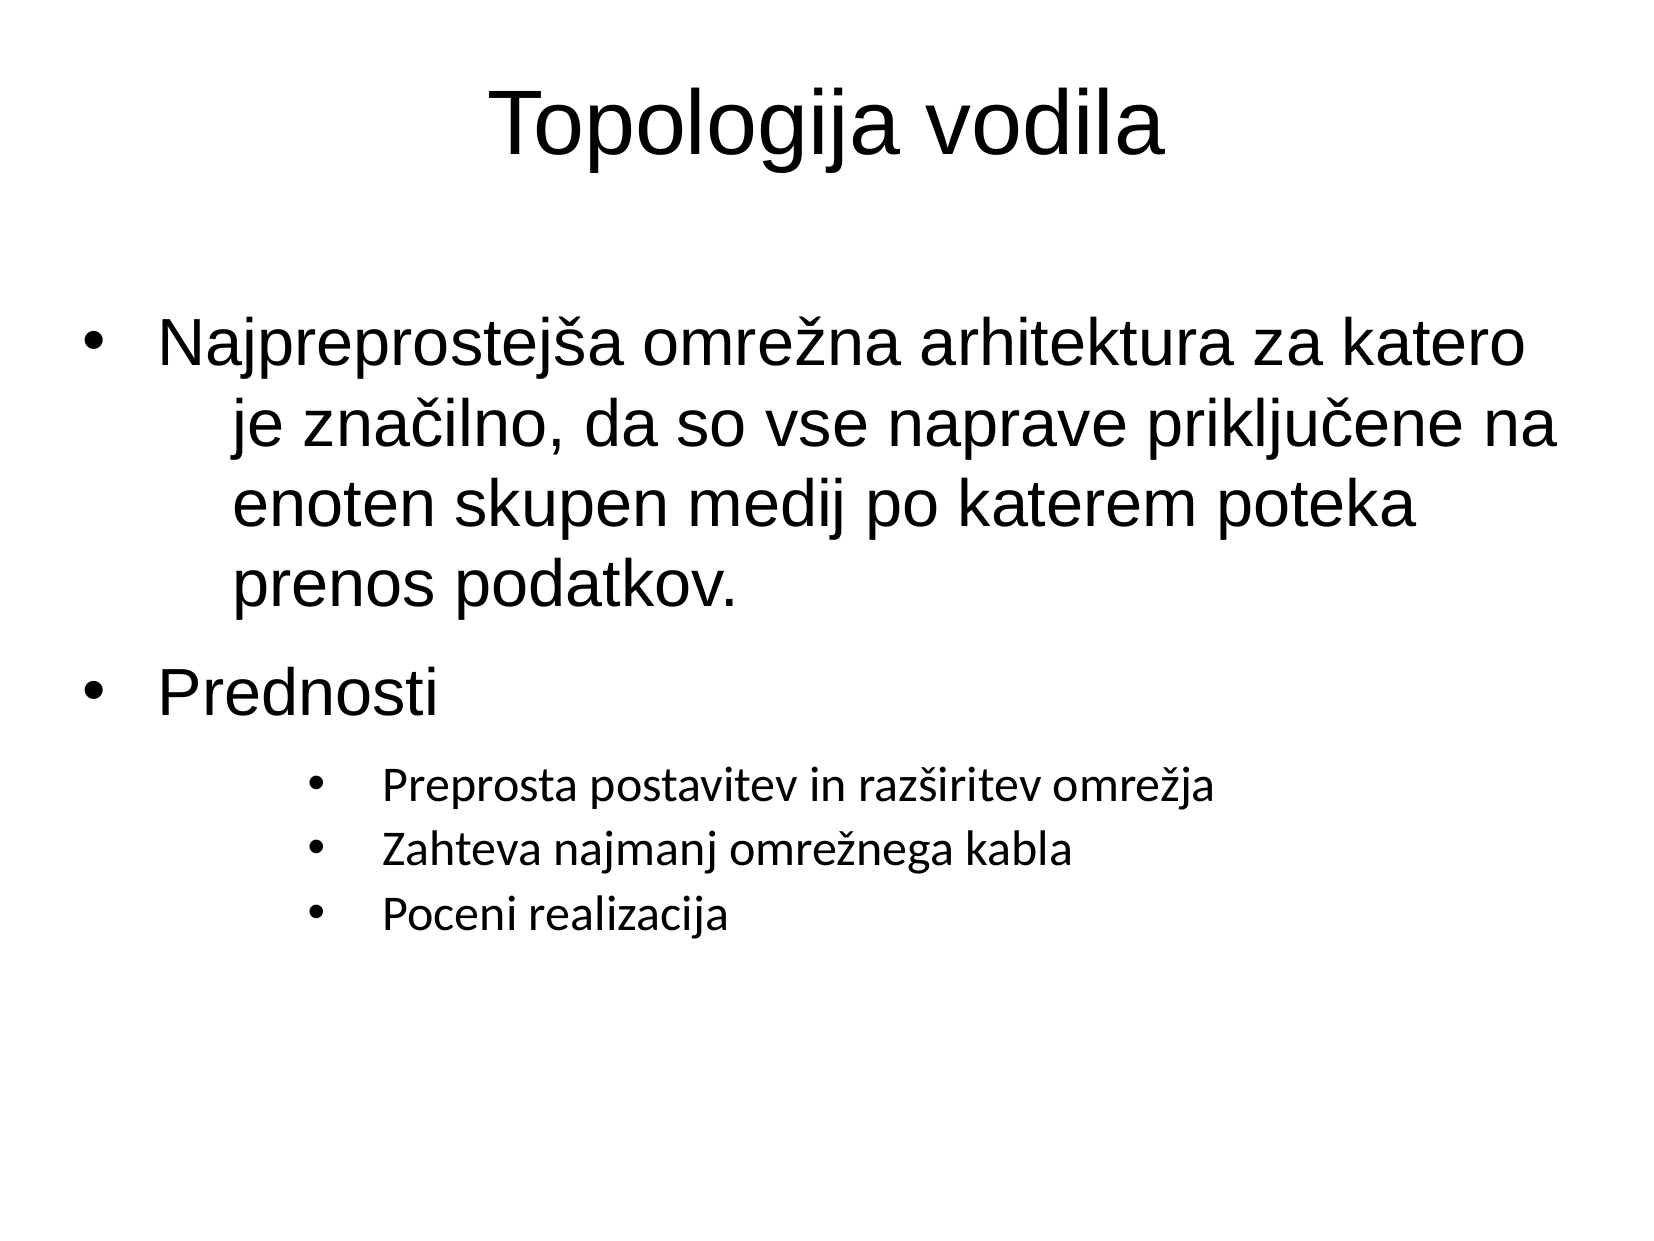

# Topologija vodila
Najpreprostejša omrežna arhitektura za katero je značilno, da so vse naprave priključene na enoten skupen medij po katerem poteka prenos podatkov.
Prednosti
Preprosta postavitev in razširitev omrežja
Zahteva najmanj omrežnega kabla
Poceni realizacija